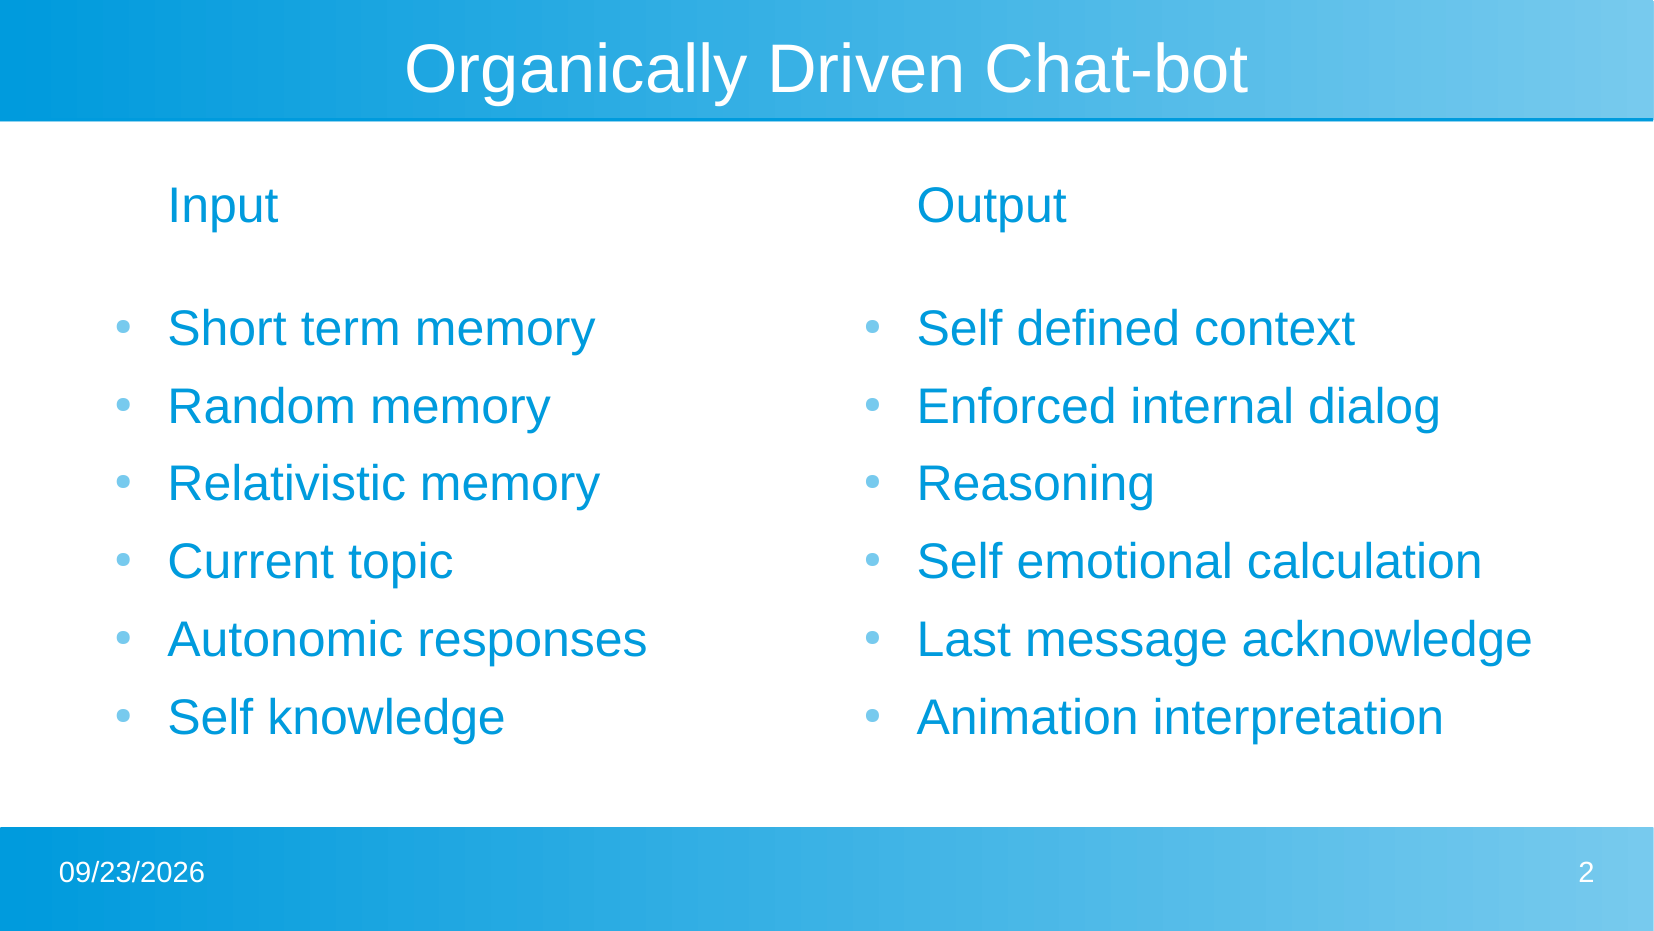

# Organically Driven Chat-bot
Input
Output
Short term memory
Random memory
Relativistic memory
Current topic
Autonomic responses
Self knowledge
Self defined context
Enforced internal dialog
Reasoning
Self emotional calculation
Last message acknowledge
Animation interpretation
2